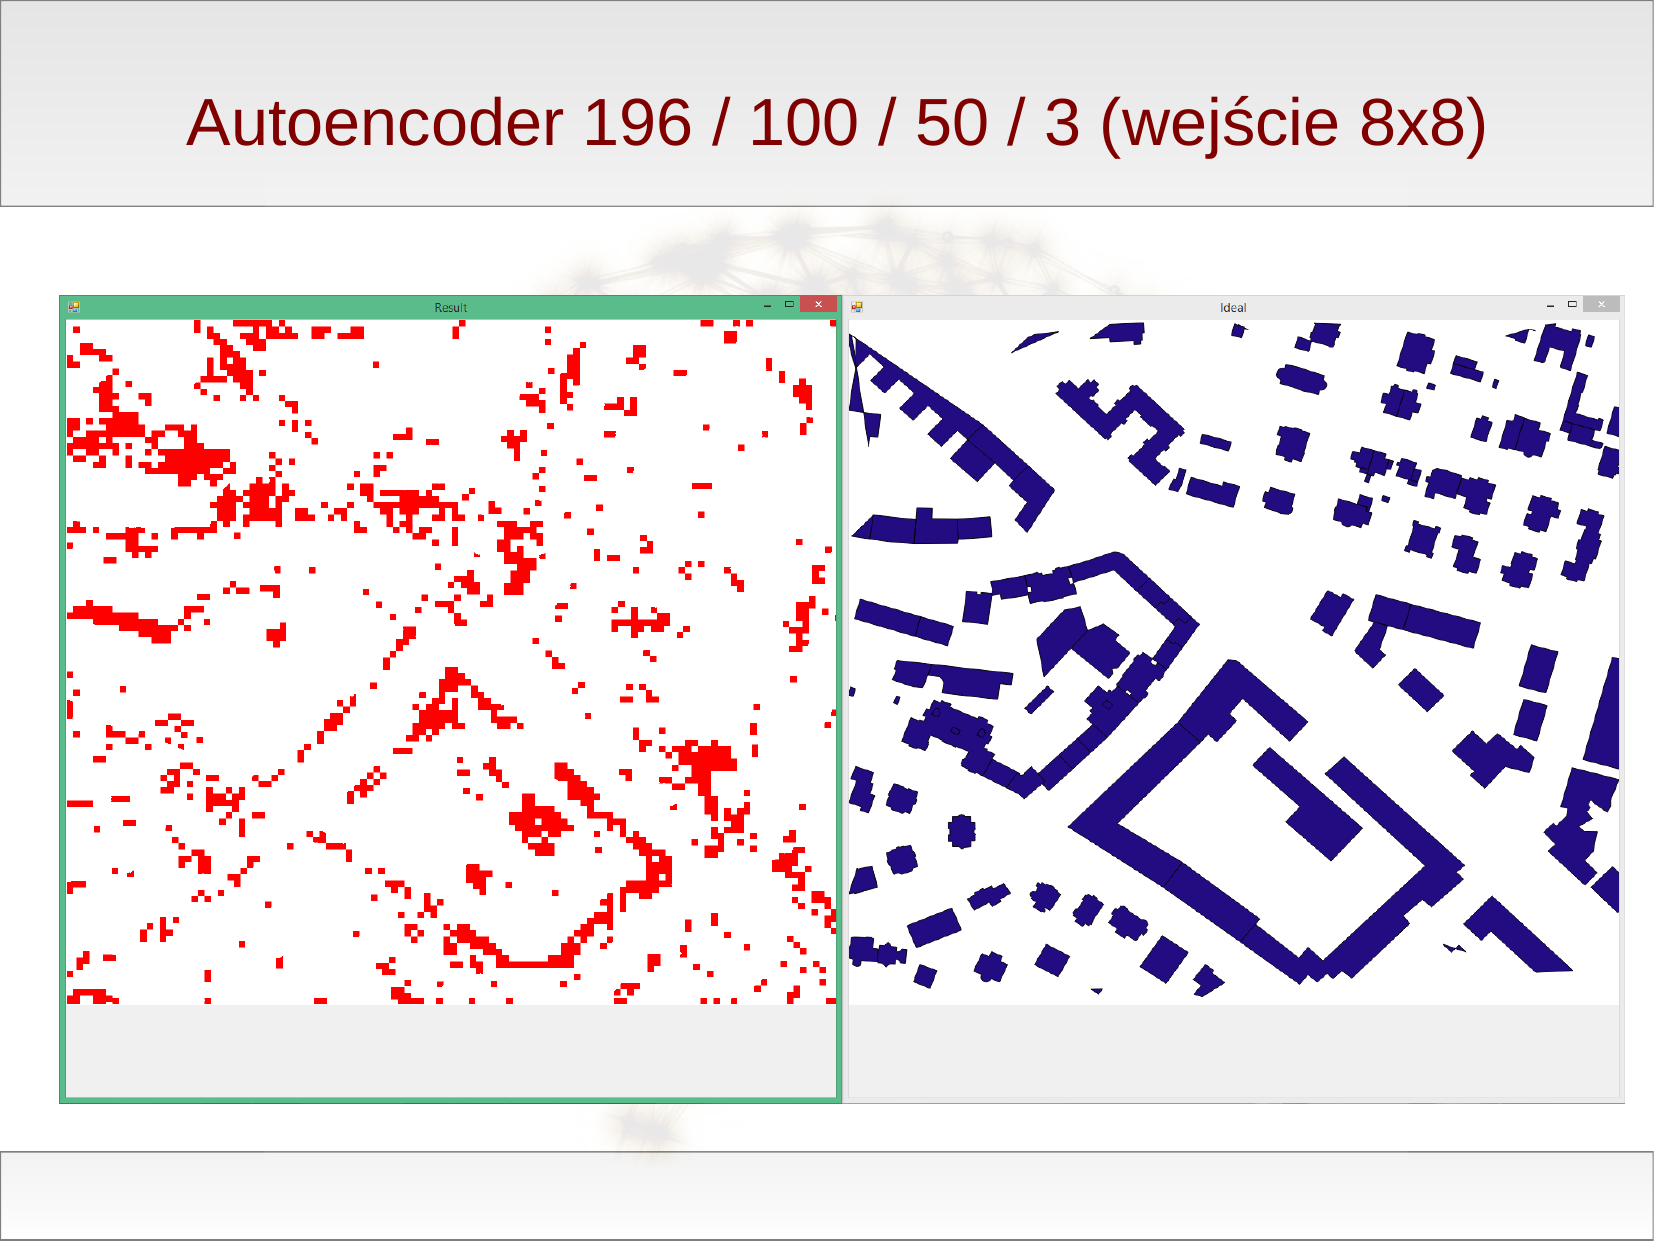

# Autoencoder 196 / 100 / 50 / 3 (wejście 8x8)